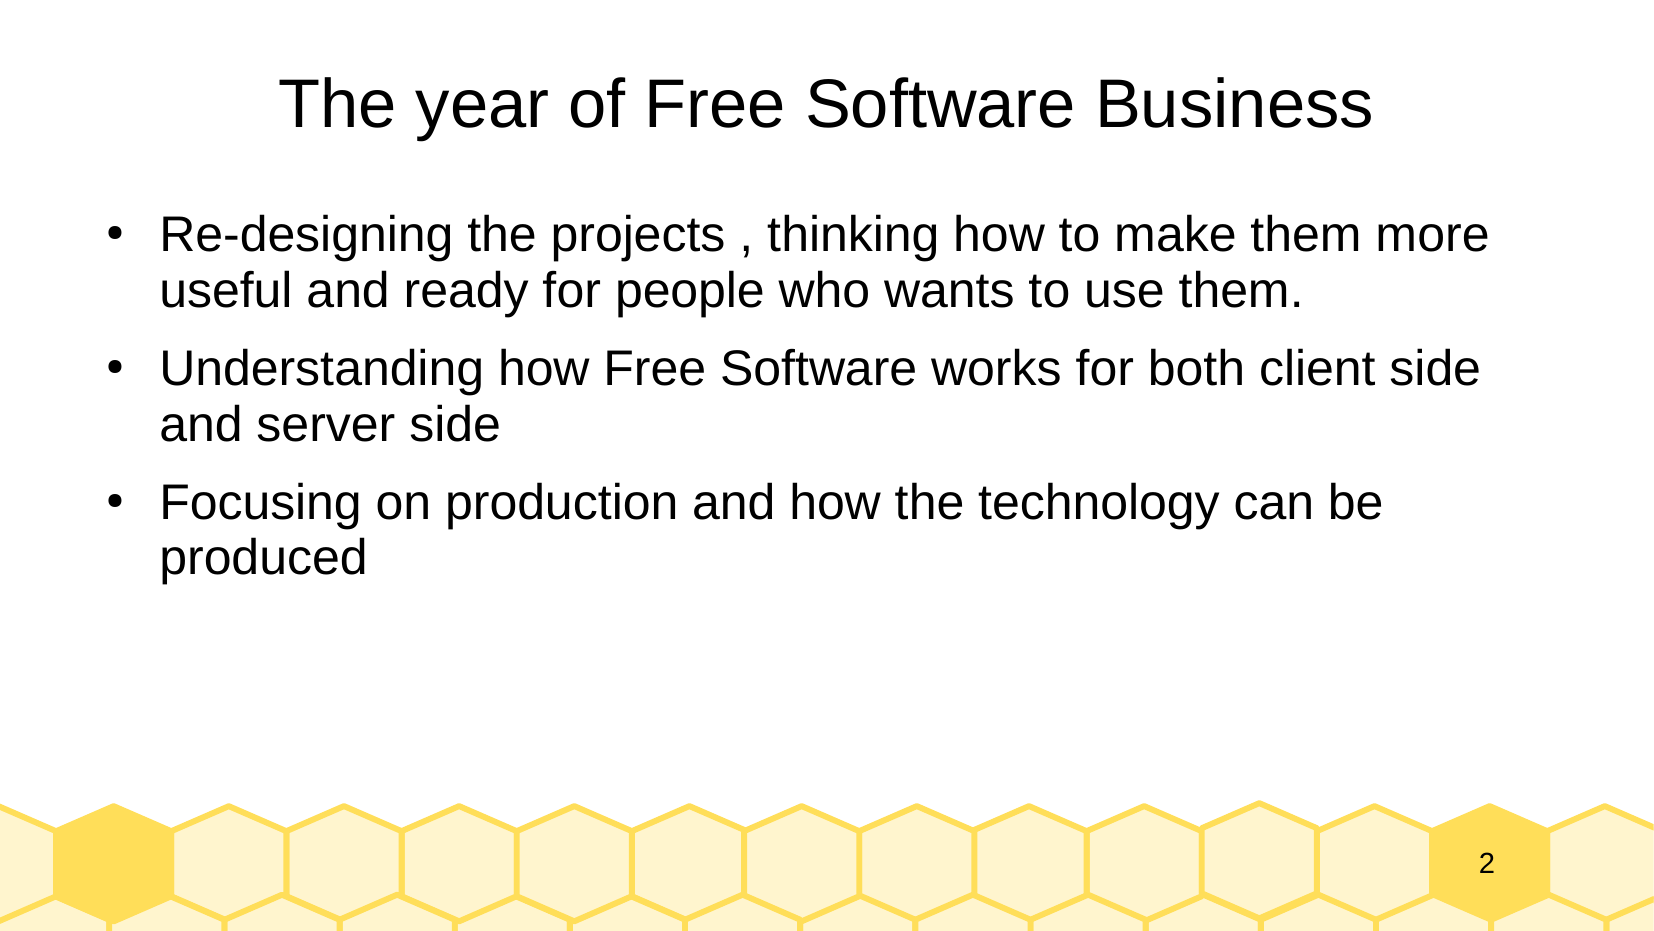

# The year of Free Software Business
Re-designing the projects , thinking how to make them more useful and ready for people who wants to use them.
Understanding how Free Software works for both client side and server side
Focusing on production and how the technology can be produced